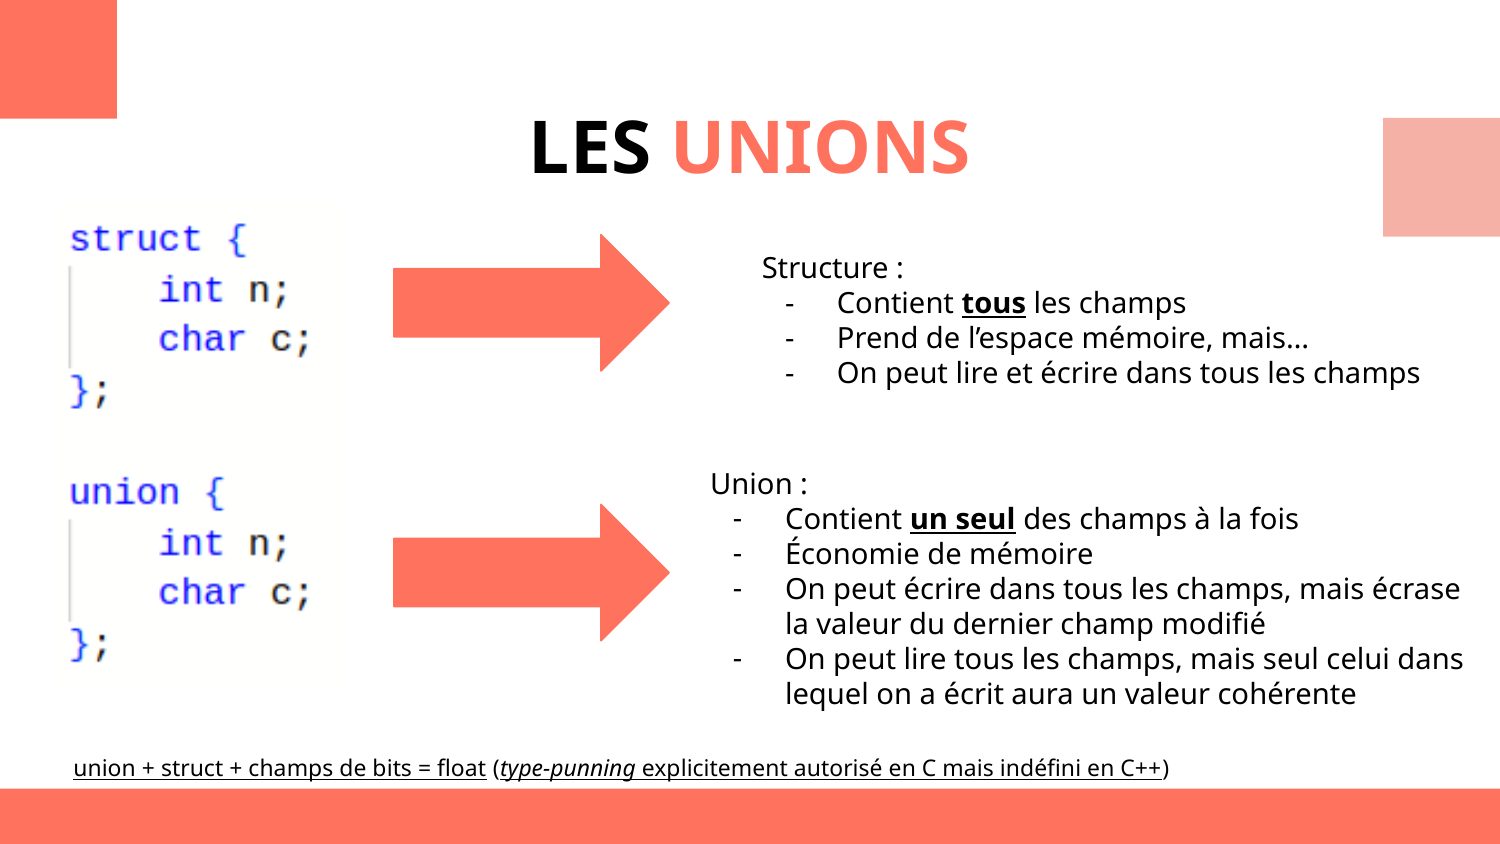

# LES UNIONS
Structure :
Contient tous les champs
Prend de l’espace mémoire, mais…
On peut lire et écrire dans tous les champs
Union :
Contient un seul des champs à la fois
Économie de mémoire
On peut écrire dans tous les champs, mais écrase la valeur du dernier champ modifié
On peut lire tous les champs, mais seul celui dans lequel on a écrit aura un valeur cohérente
union + struct + champs de bits = float (type-punning explicitement autorisé en C mais indéfini en C++)